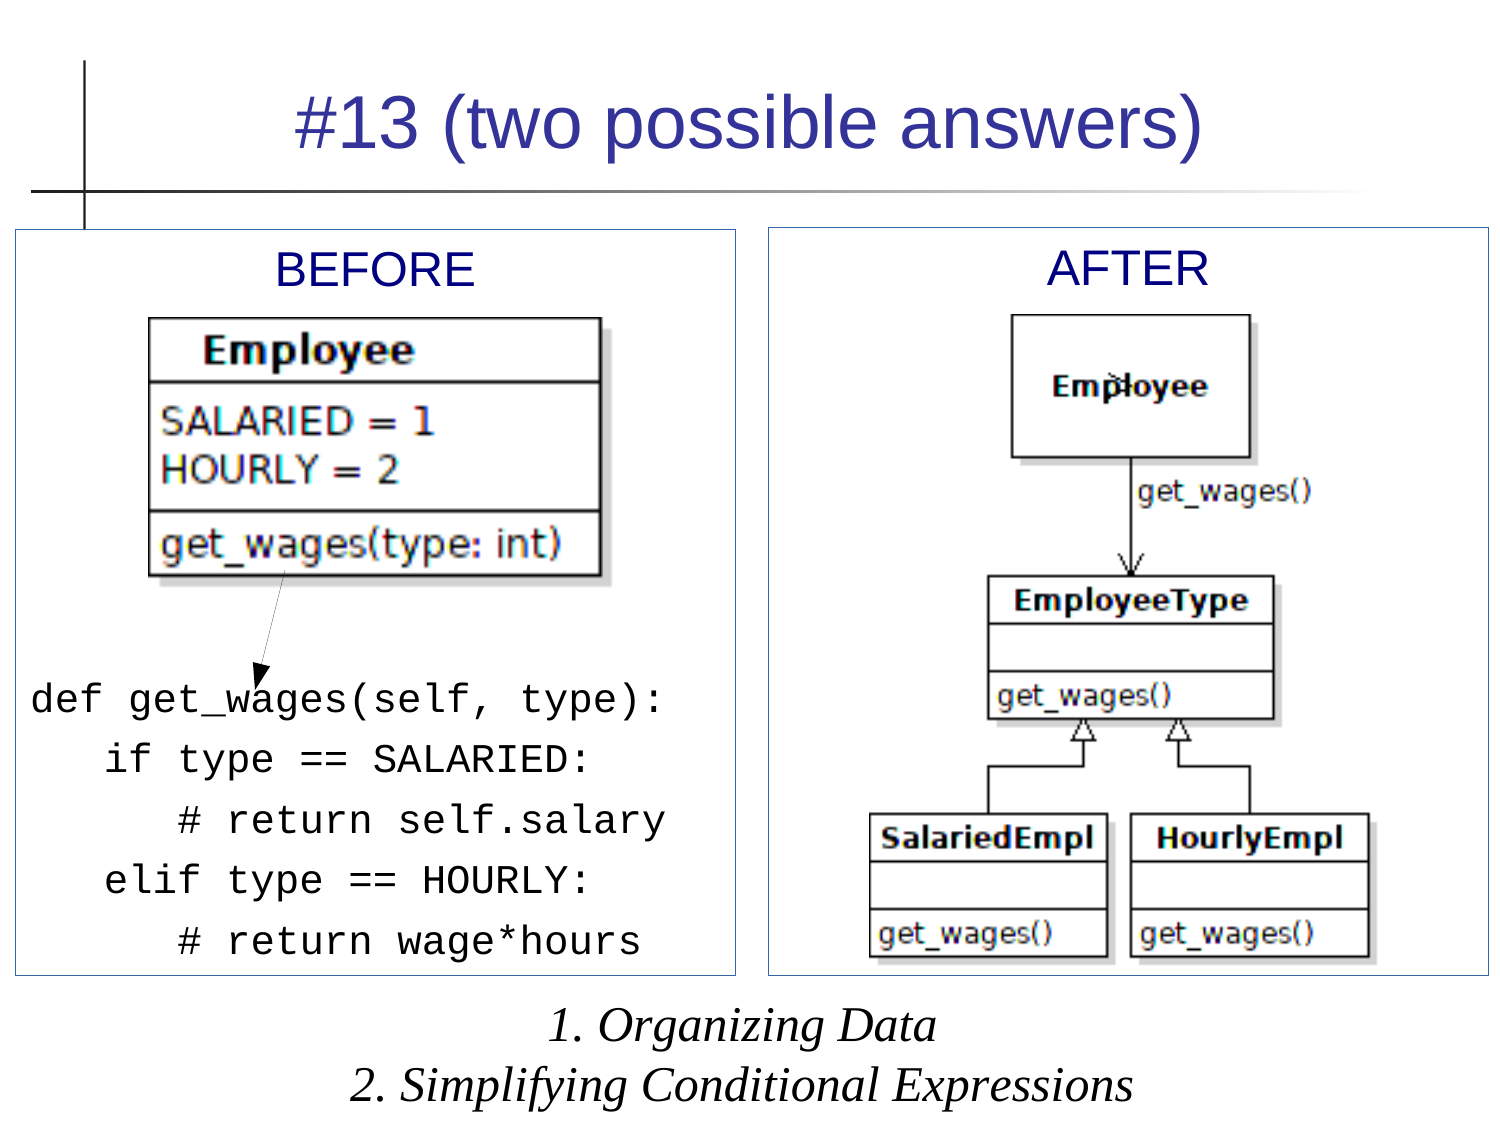

# #13 (two possible answers)
AFTER
BEFORE
def get_wages(self, type):
 if type == SALARIED:
 # return self.salary
 elif type == HOURLY:
 # return wage*hours
1. Organizing Data
2. Simplifying Conditional Expressions